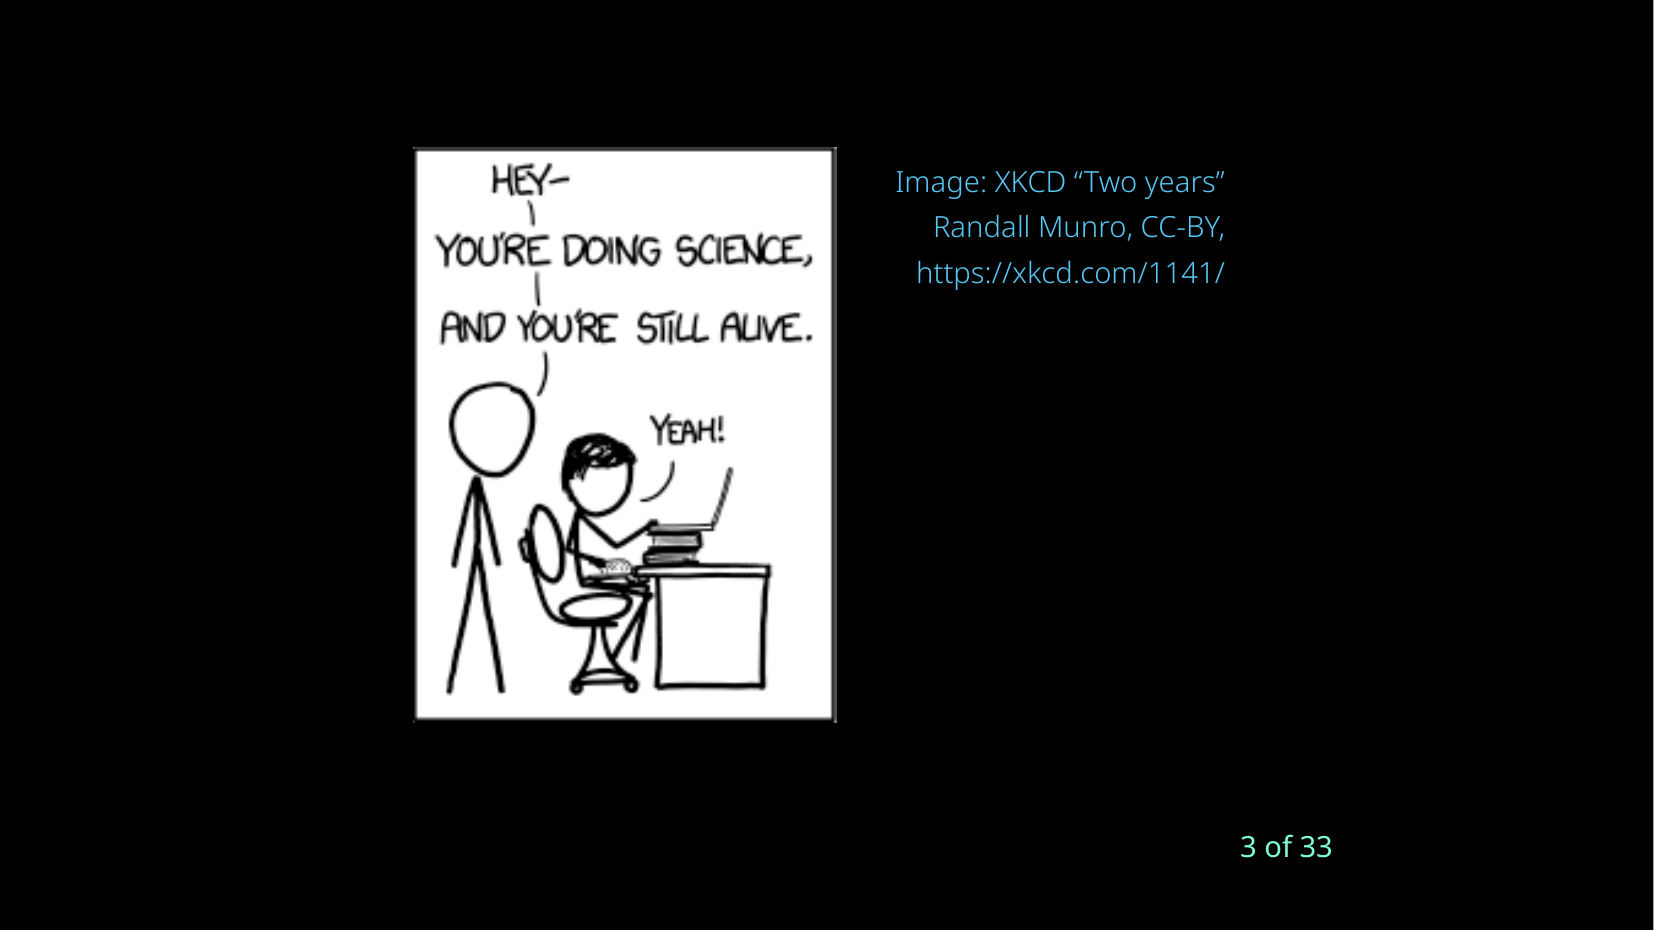

Image: XKCD “Two years”
Randall Munro, CC-BY, https://xkcd.com/1141/
3